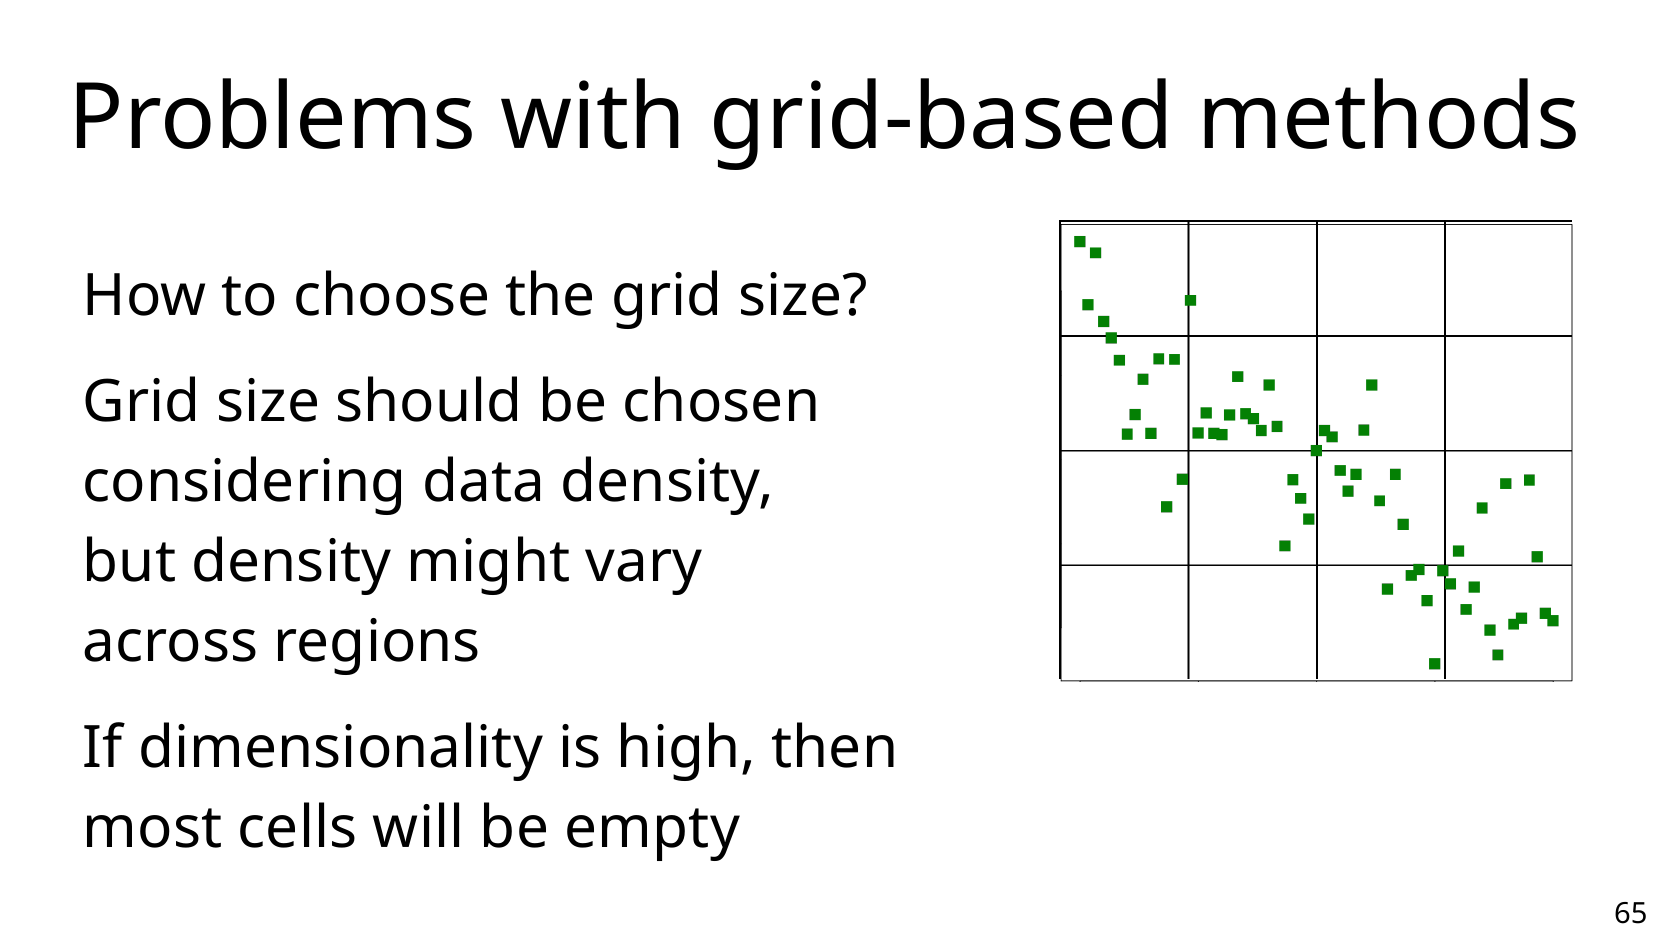

# Problems with grid-based methods
How to choose the grid size?
Grid size should be chosen
considering data density,
but density might vary
across regions
If dimensionality is high, then
most cells will be empty
65